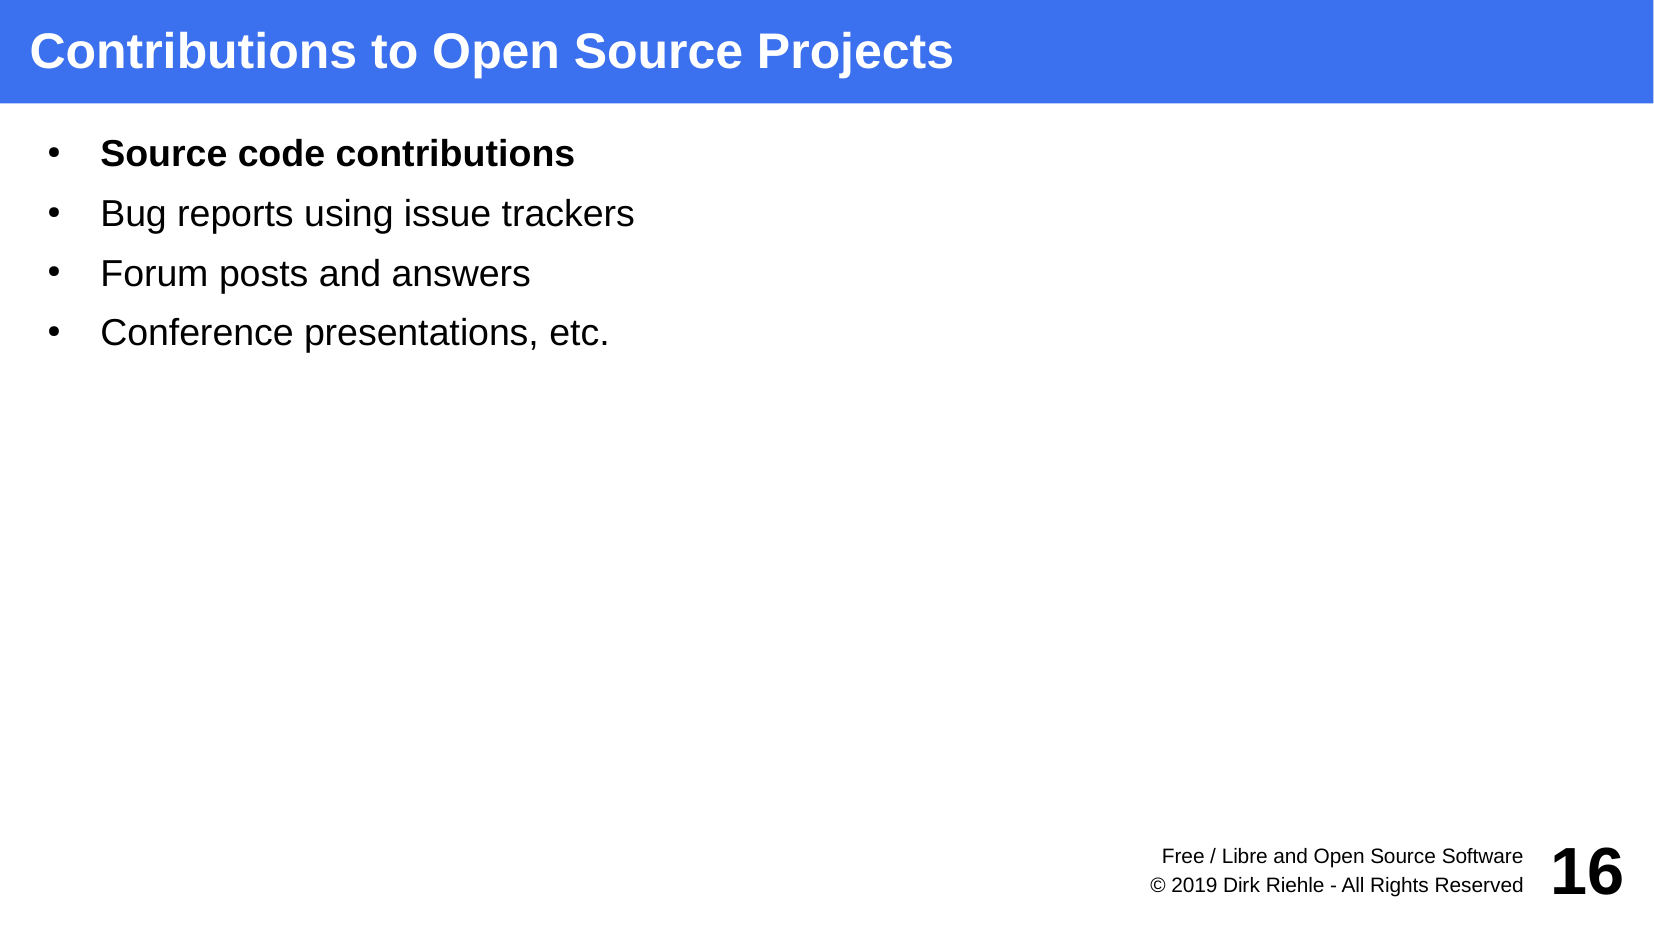

# Contributions to Open Source Projects
Source code contributions
Bug reports using issue trackers
Forum posts and answers
Conference presentations, etc.
Free / Libre and Open Source Software
16
© 2019 Dirk Riehle - All Rights Reserved